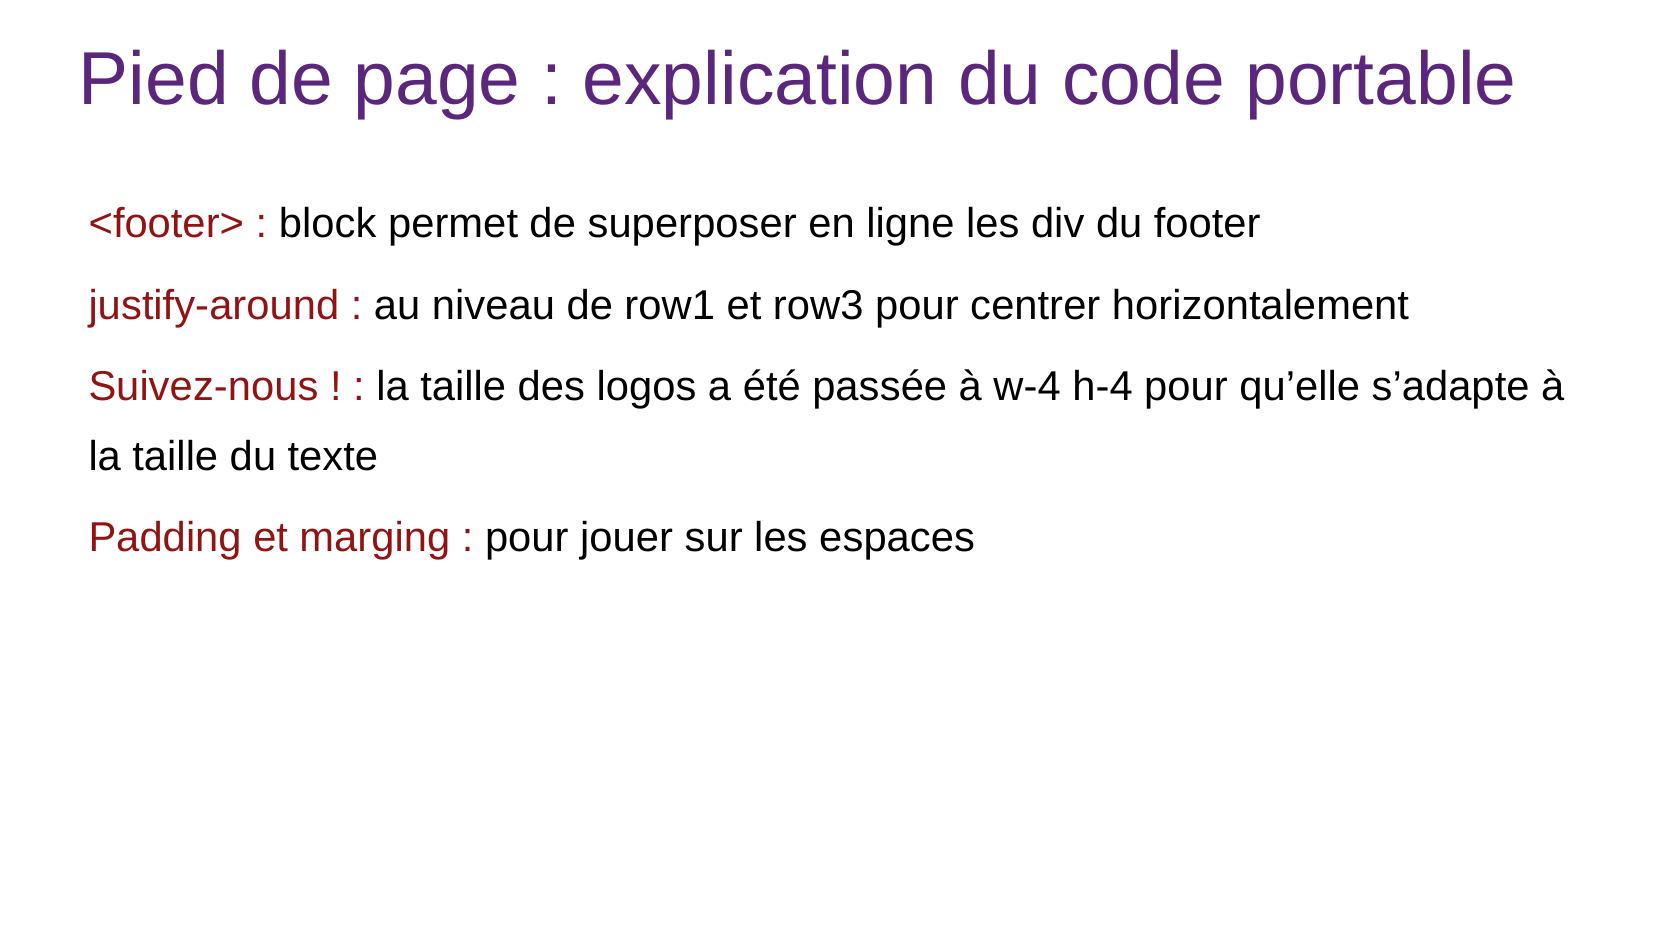

# Pied de page : explication du code portable
<footer> : block permet de superposer en ligne les div du footer
justify-around : au niveau de row1 et row3 pour centrer horizontalement
Suivez-nous ! : la taille des logos a été passée à w-4 h-4 pour qu’elle s’adapte à la taille du texte
Padding et marging : pour jouer sur les espaces